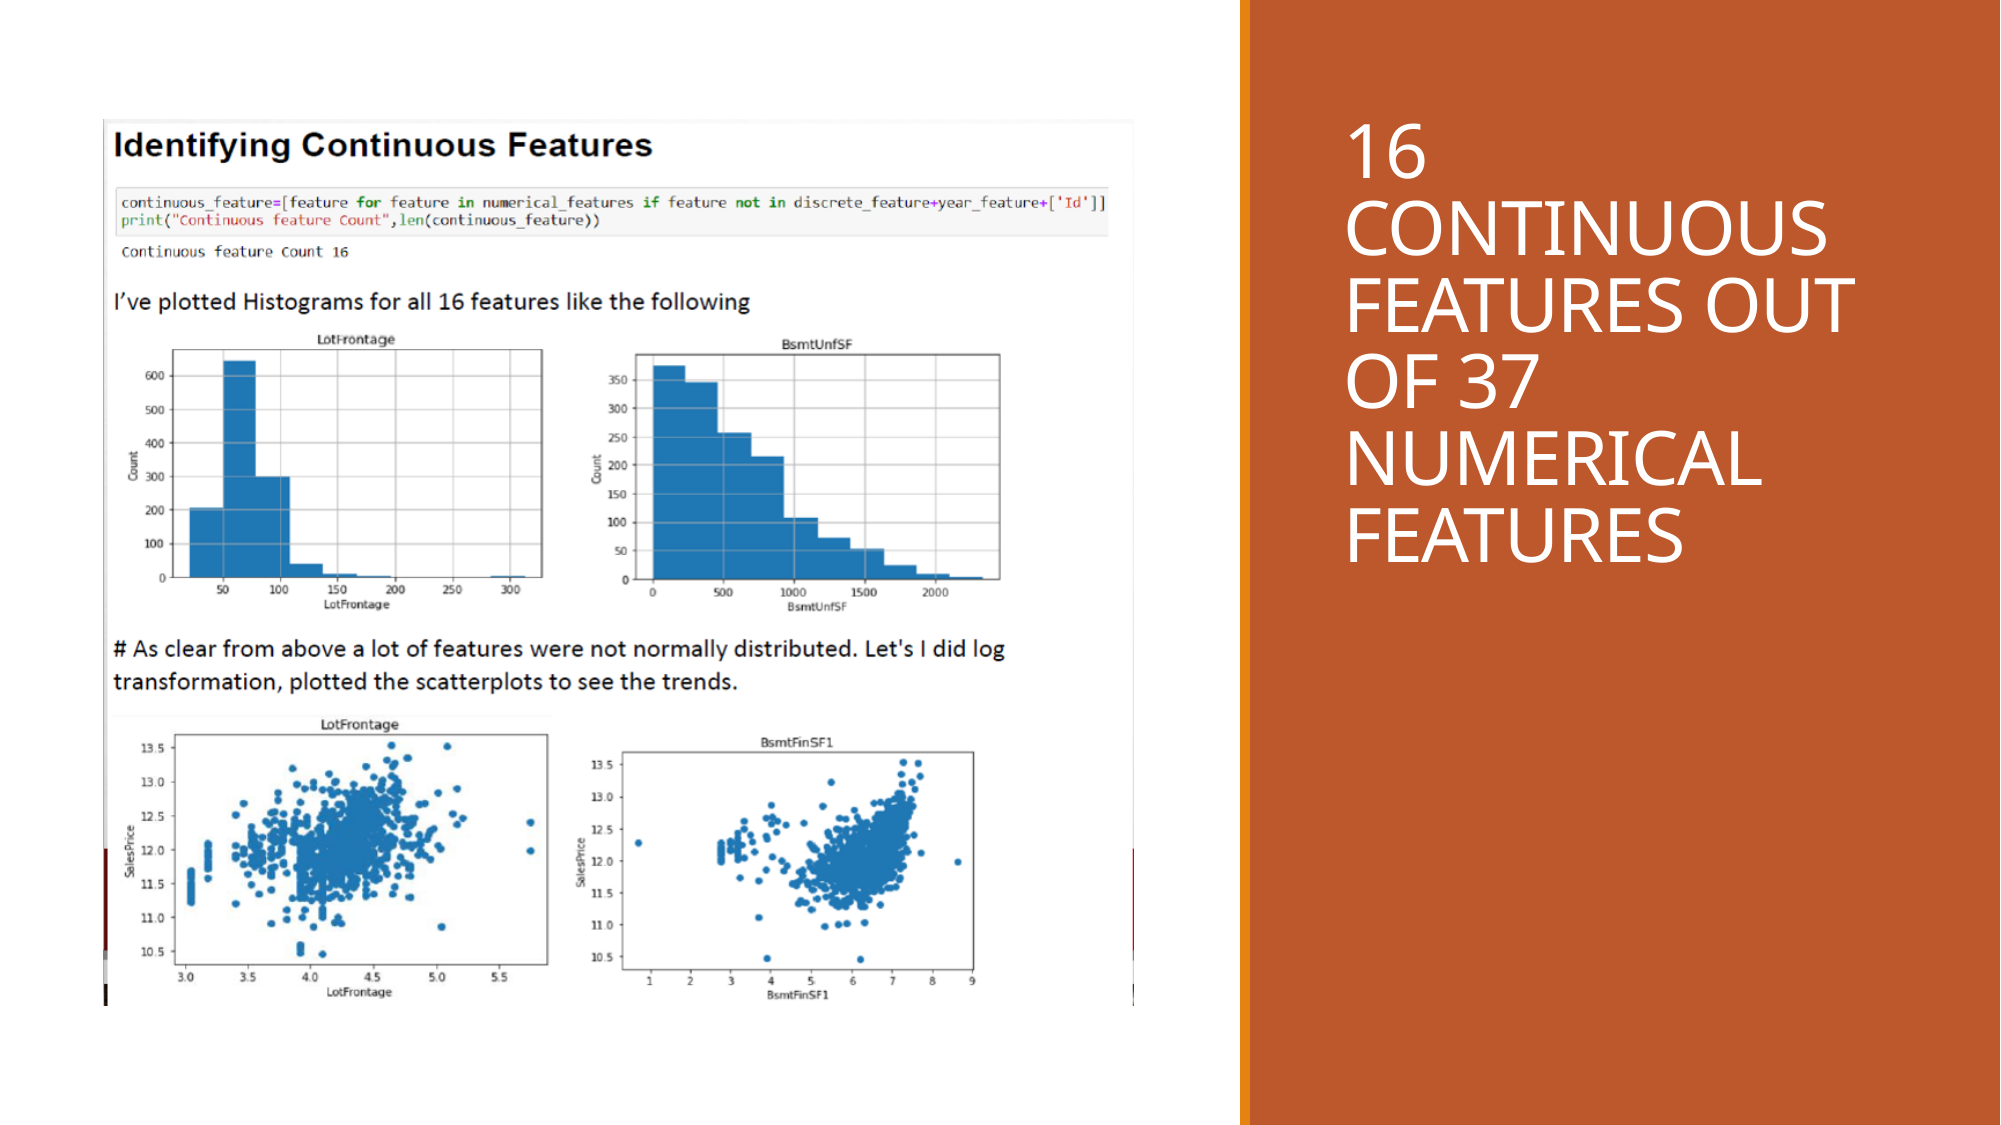

# 16 Continuous features out of 37 numerical features